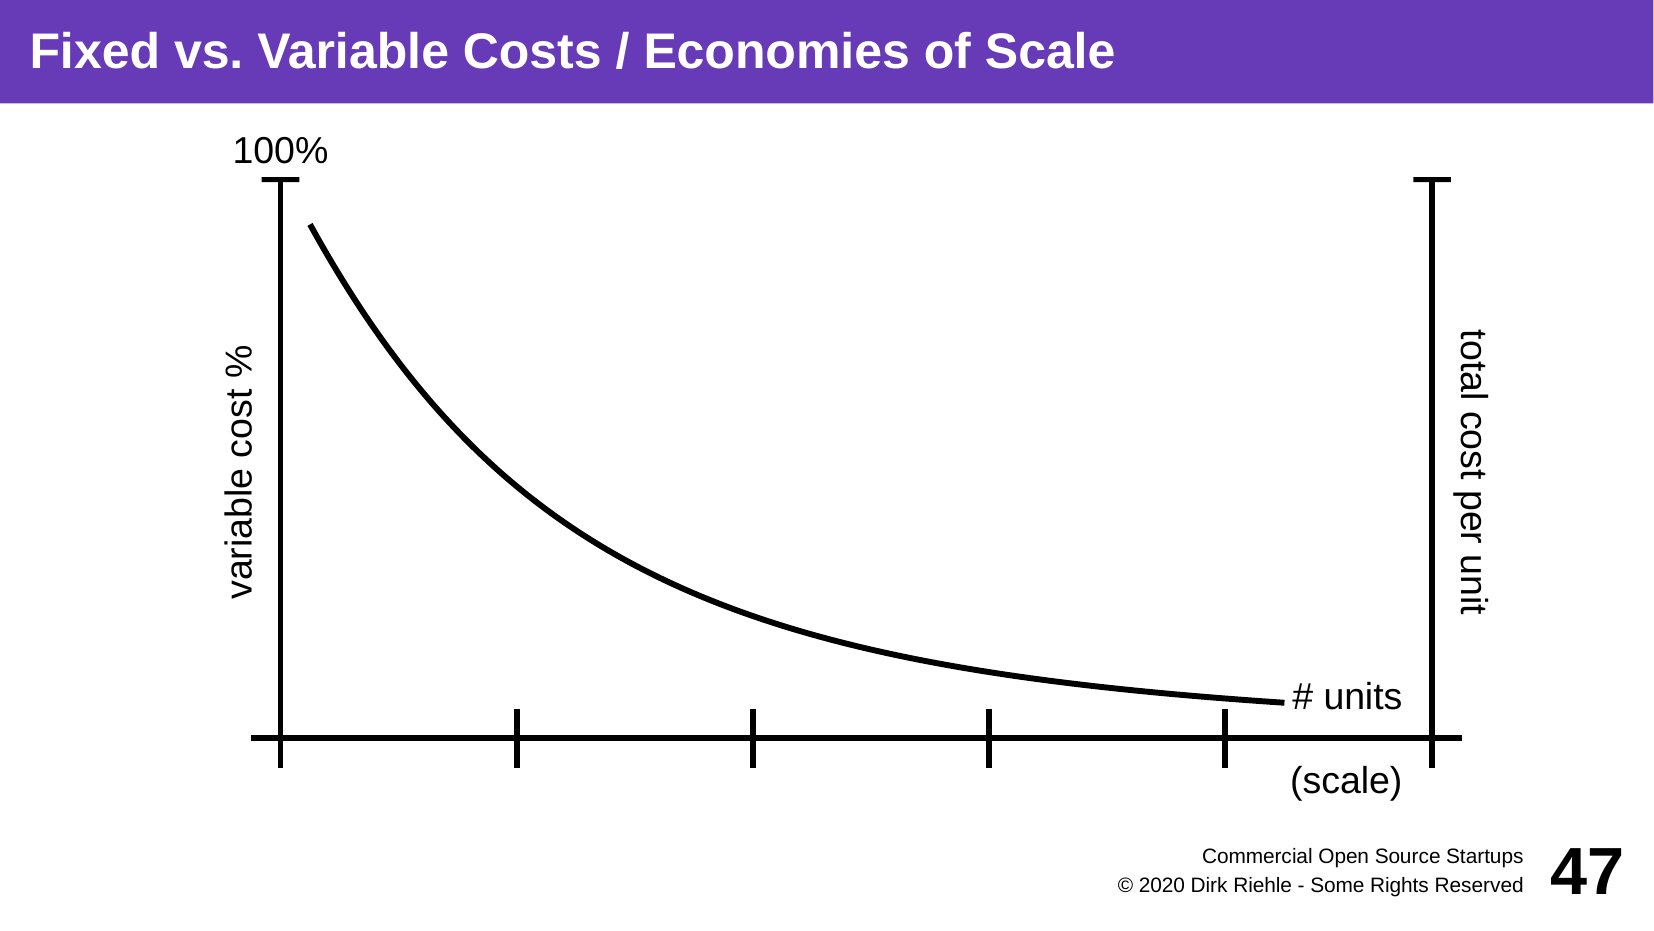

# Fixed vs. Variable Costs / Economies of Scale
100%
variable cost %
total cost per unit
# units
(scale)
Commercial Open Source Startups
47
© 2020 Dirk Riehle - Some Rights Reserved